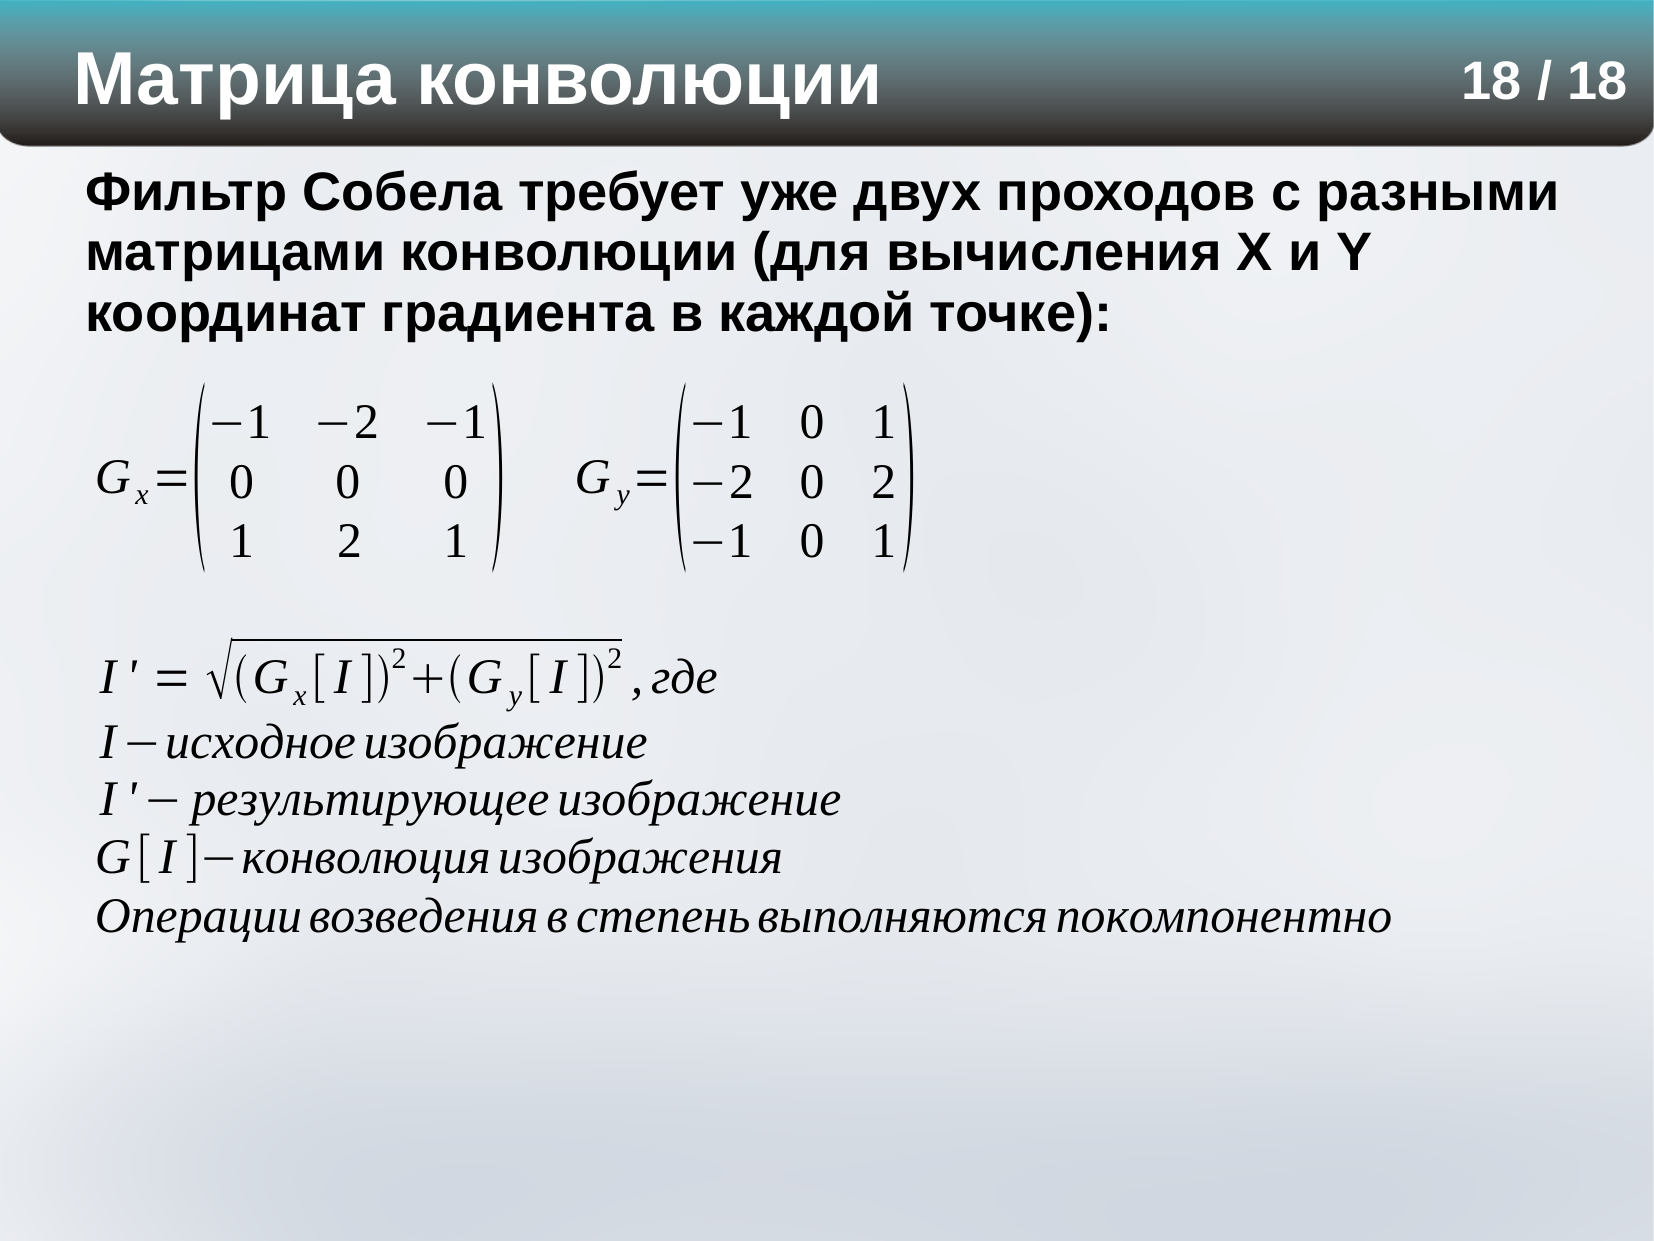

Матрица конволюции
Фильтр Собела требует уже двух проходов с разными матрицами конволюции (для вычисления X и Y координат градиента в каждой точке):